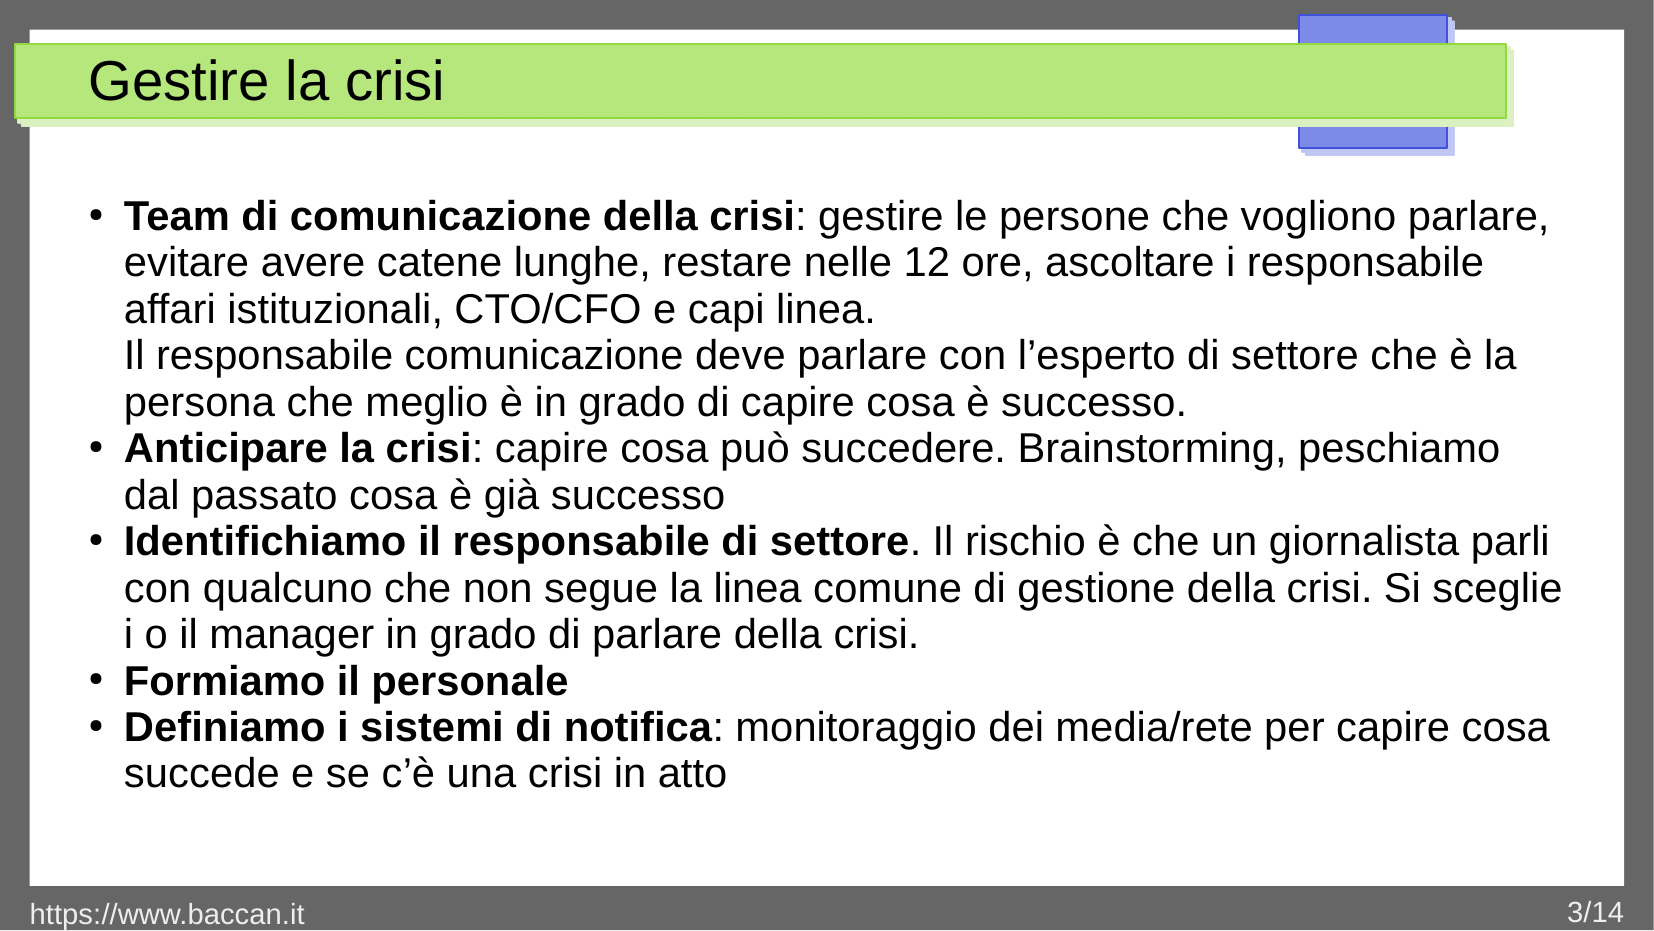

# Gestire la crisi
Team di comunicazione della crisi: gestire le persone che vogliono parlare, evitare avere catene lunghe, restare nelle 12 ore, ascoltare i responsabile affari istituzionali, CTO/CFO e capi linea.
Il responsabile comunicazione deve parlare con l’esperto di settore che è la persona che meglio è in grado di capire cosa è successo.
Anticipare la crisi: capire cosa può succedere. Brainstorming, peschiamo dal passato cosa è già successo
Identifichiamo il responsabile di settore. Il rischio è che un giornalista parli con qualcuno che non segue la linea comune di gestione della crisi. Si sceglie i o il manager in grado di parlare della crisi.
Formiamo il personale
Definiamo i sistemi di notifica: monitoraggio dei media/rete per capire cosa succede e se c’è una crisi in atto
3
https://www.baccan.it